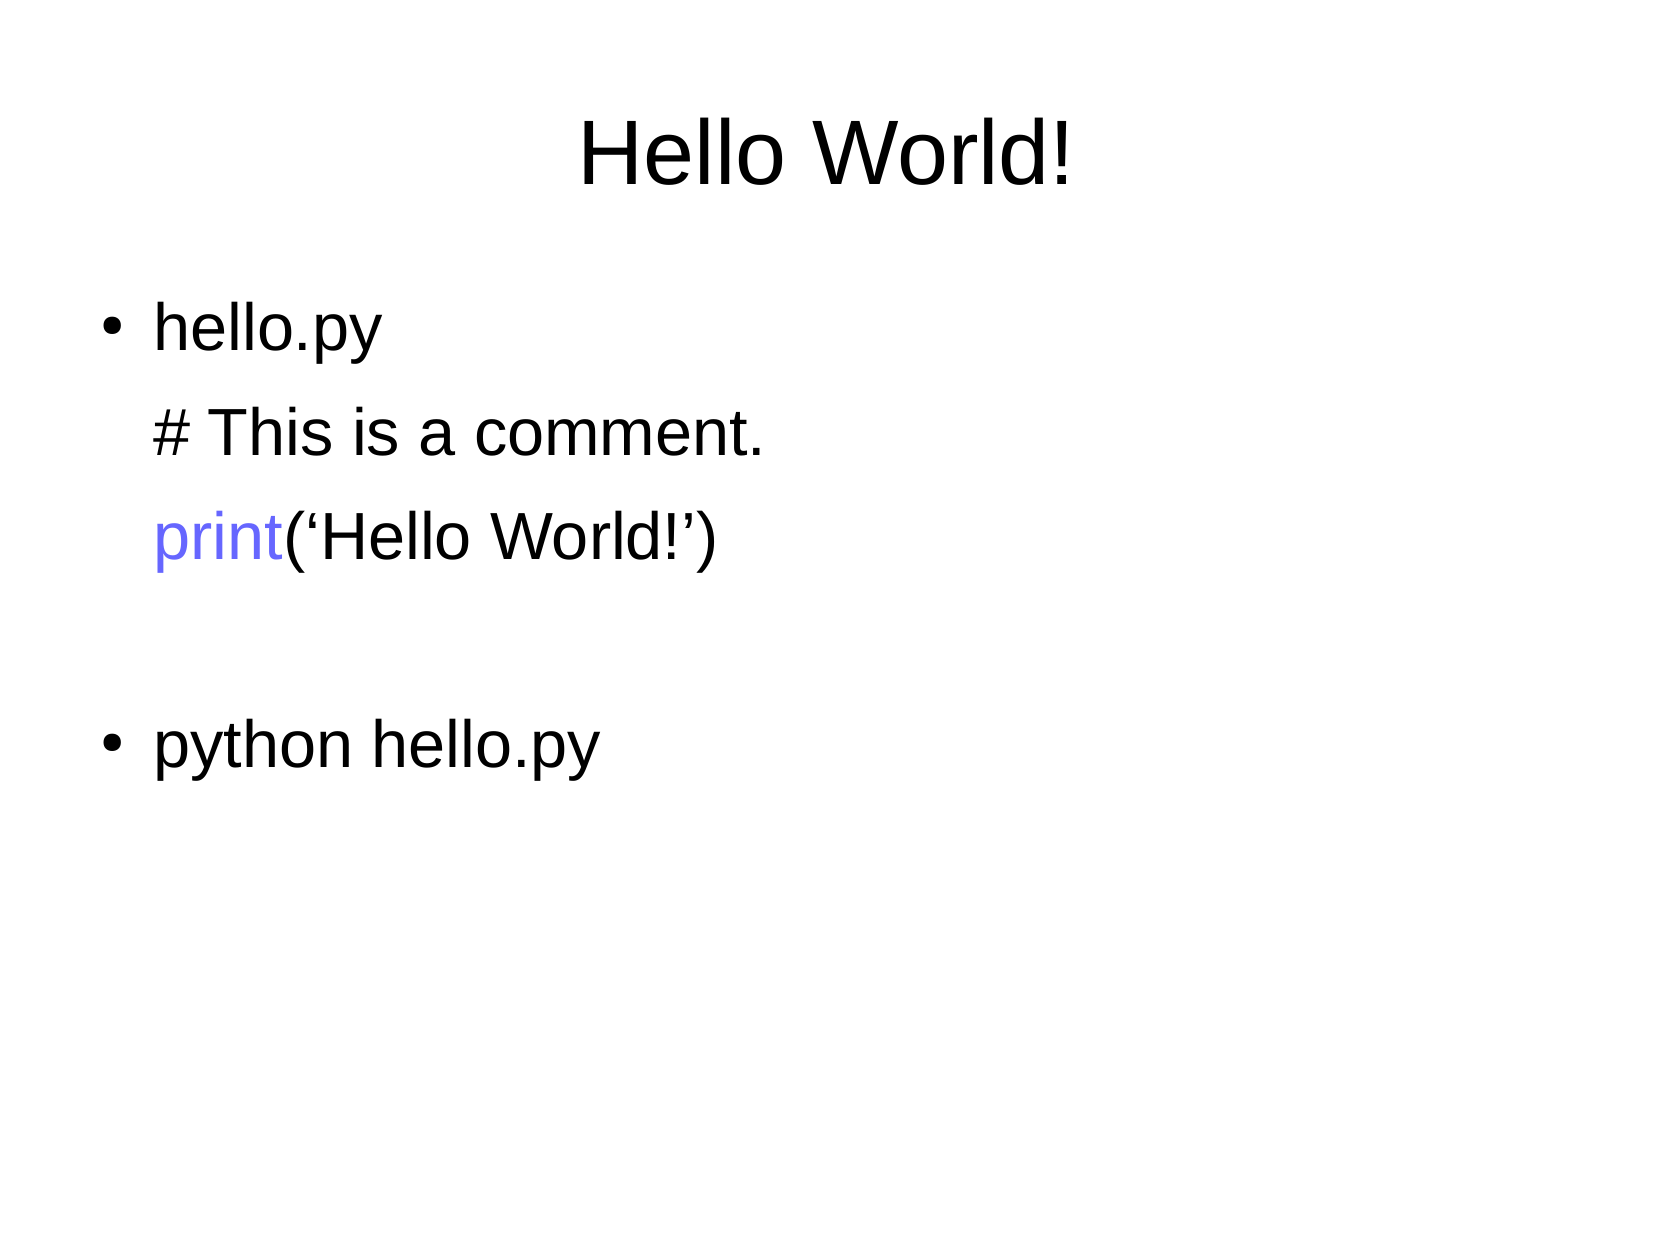

# Hello World!
hello.py
# This is a comment.
print(‘Hello World!’)
python hello.py